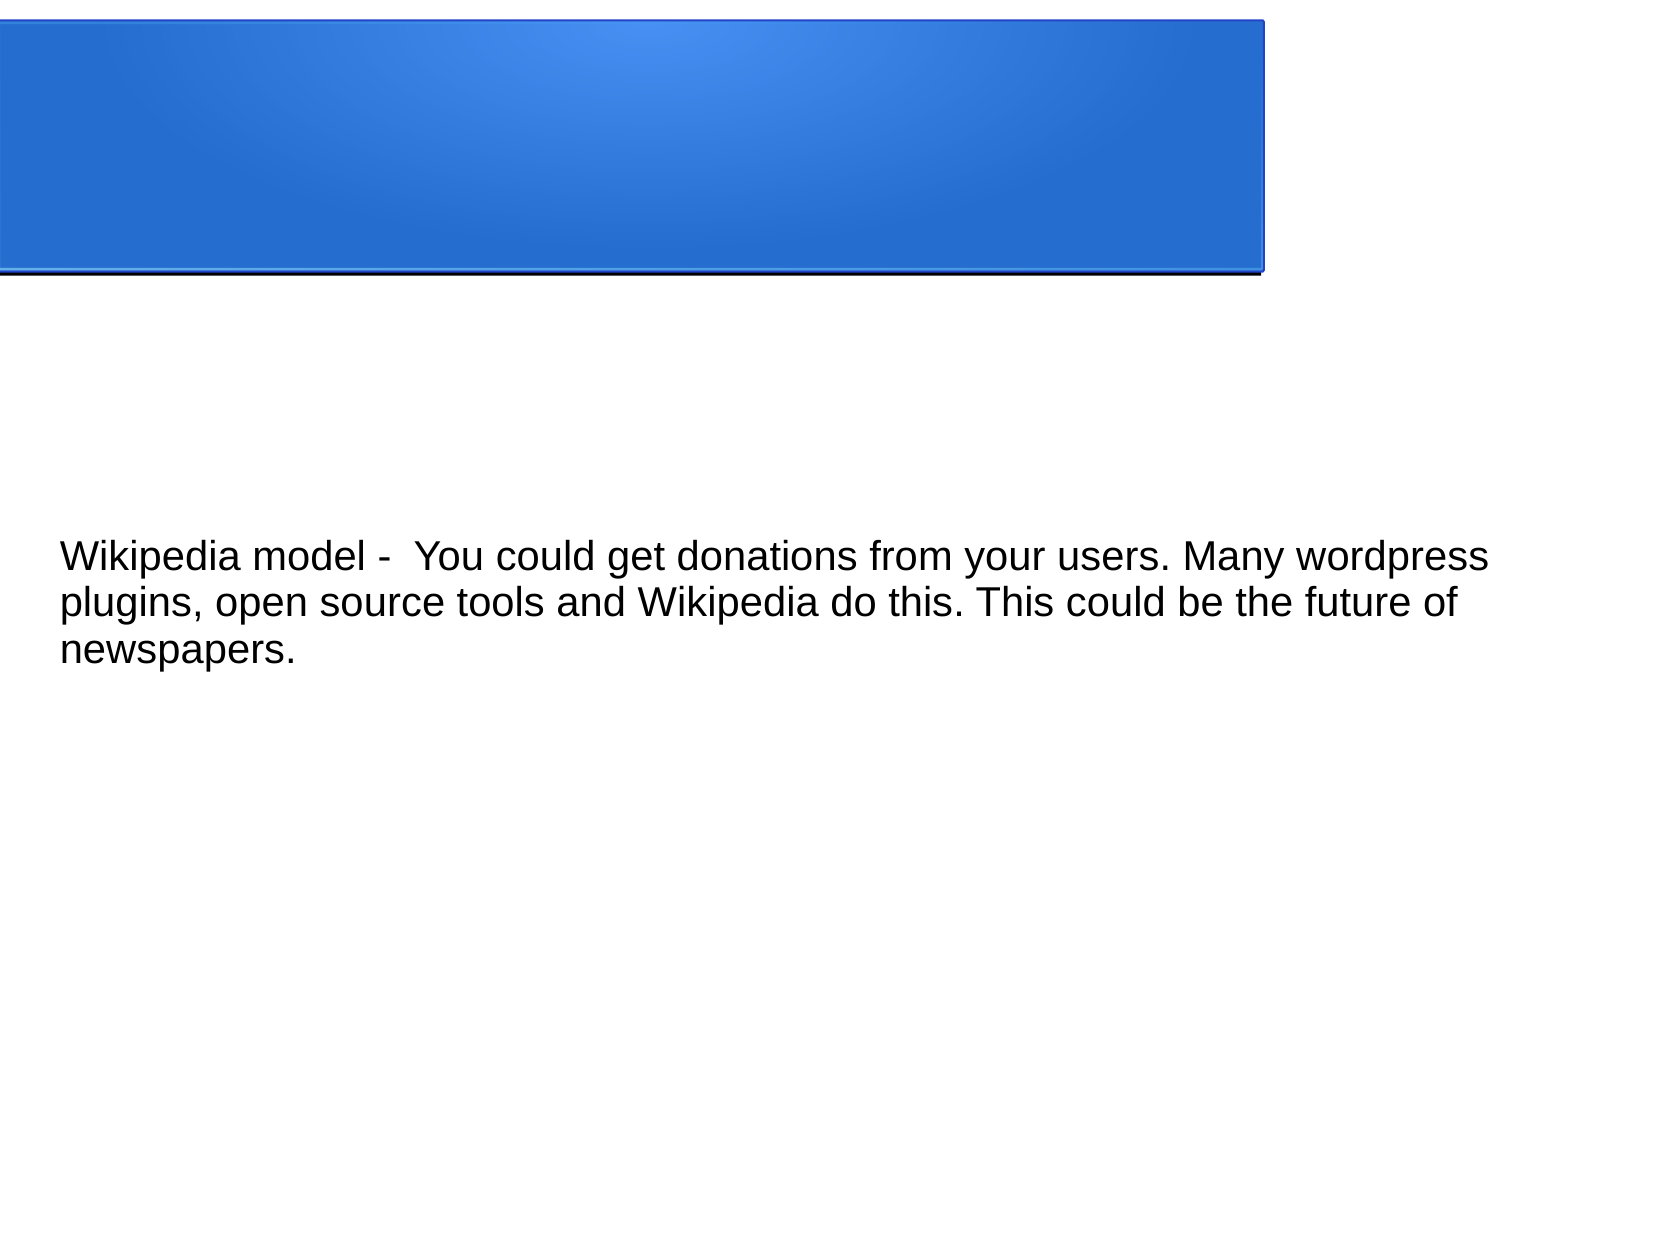

Wikipedia model -  You could get donations from your users. Many wordpress plugins, open source tools and Wikipedia do this. This could be the future of newspapers.